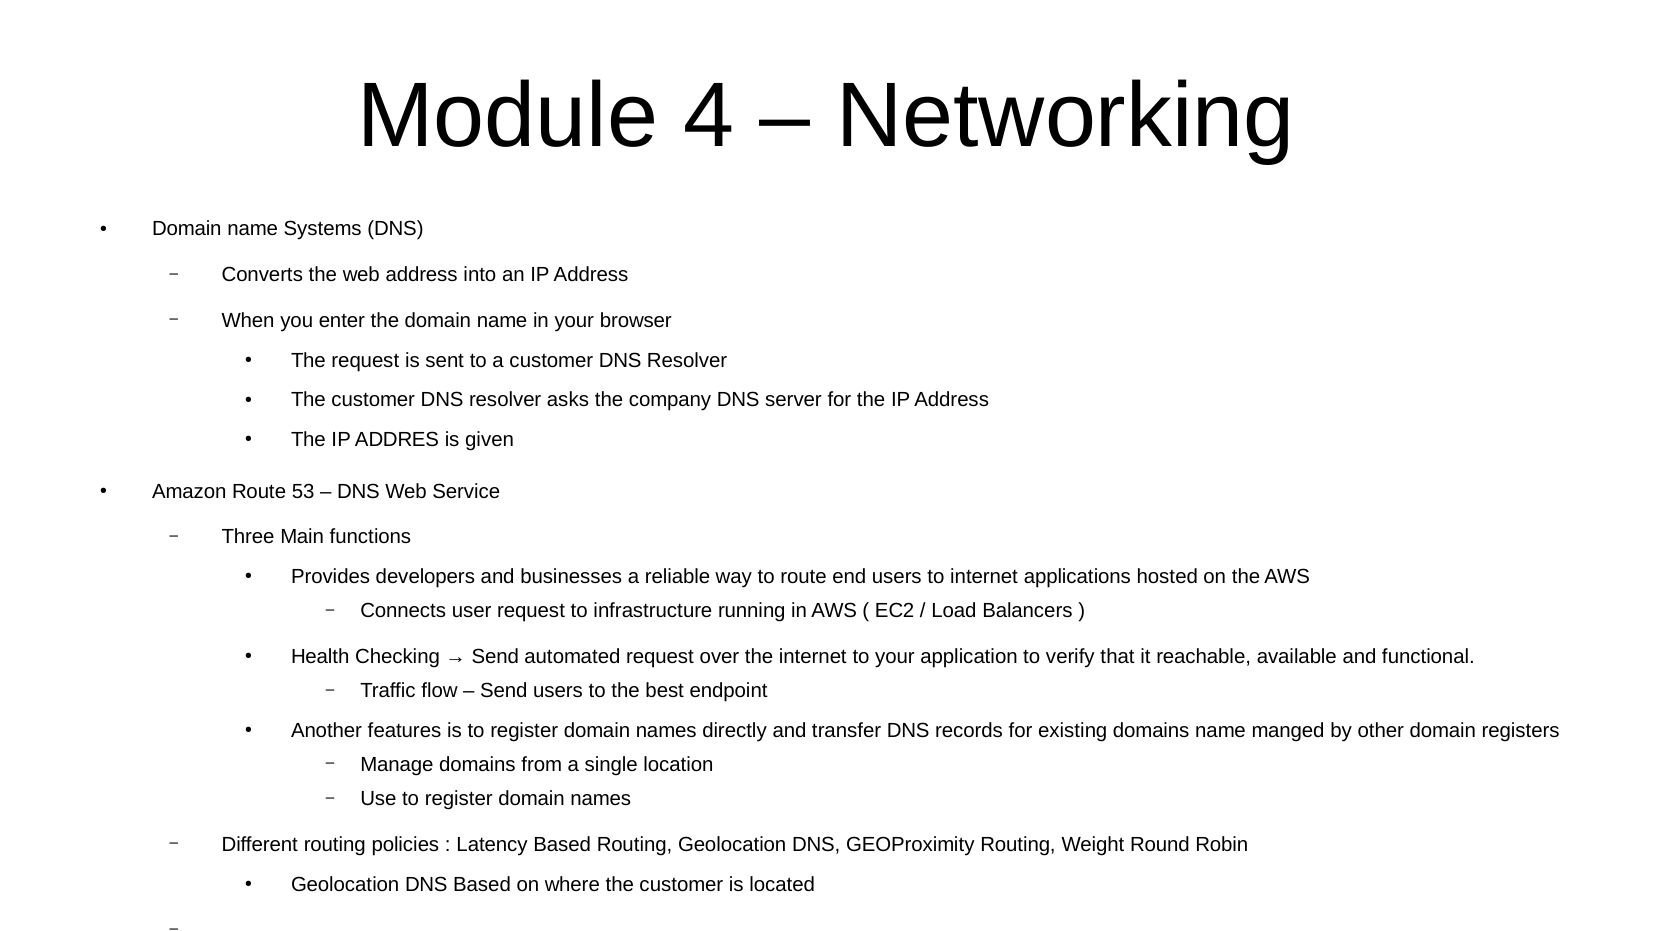

# Module 4 – Networking
Domain name Systems (DNS)
Converts the web address into an IP Address
When you enter the domain name in your browser
The request is sent to a customer DNS Resolver
The customer DNS resolver asks the company DNS server for the IP Address
The IP ADDRES is given
Amazon Route 53 – DNS Web Service
Three Main functions
Provides developers and businesses a reliable way to route end users to internet applications hosted on the AWS
Connects user request to infrastructure running in AWS ( EC2 / Load Balancers )
Health Checking → Send automated request over the internet to your application to verify that it reachable, available and functional.
Traffic flow – Send users to the best endpoint
Another features is to register domain names directly and transfer DNS records for existing domains name manged by other domain registers
Manage domains from a single location
Use to register domain names
Different routing policies : Latency Based Routing, Geolocation DNS, GEOProximity Routing, Weight Round Robin
Geolocation DNS Based on where the customer is located